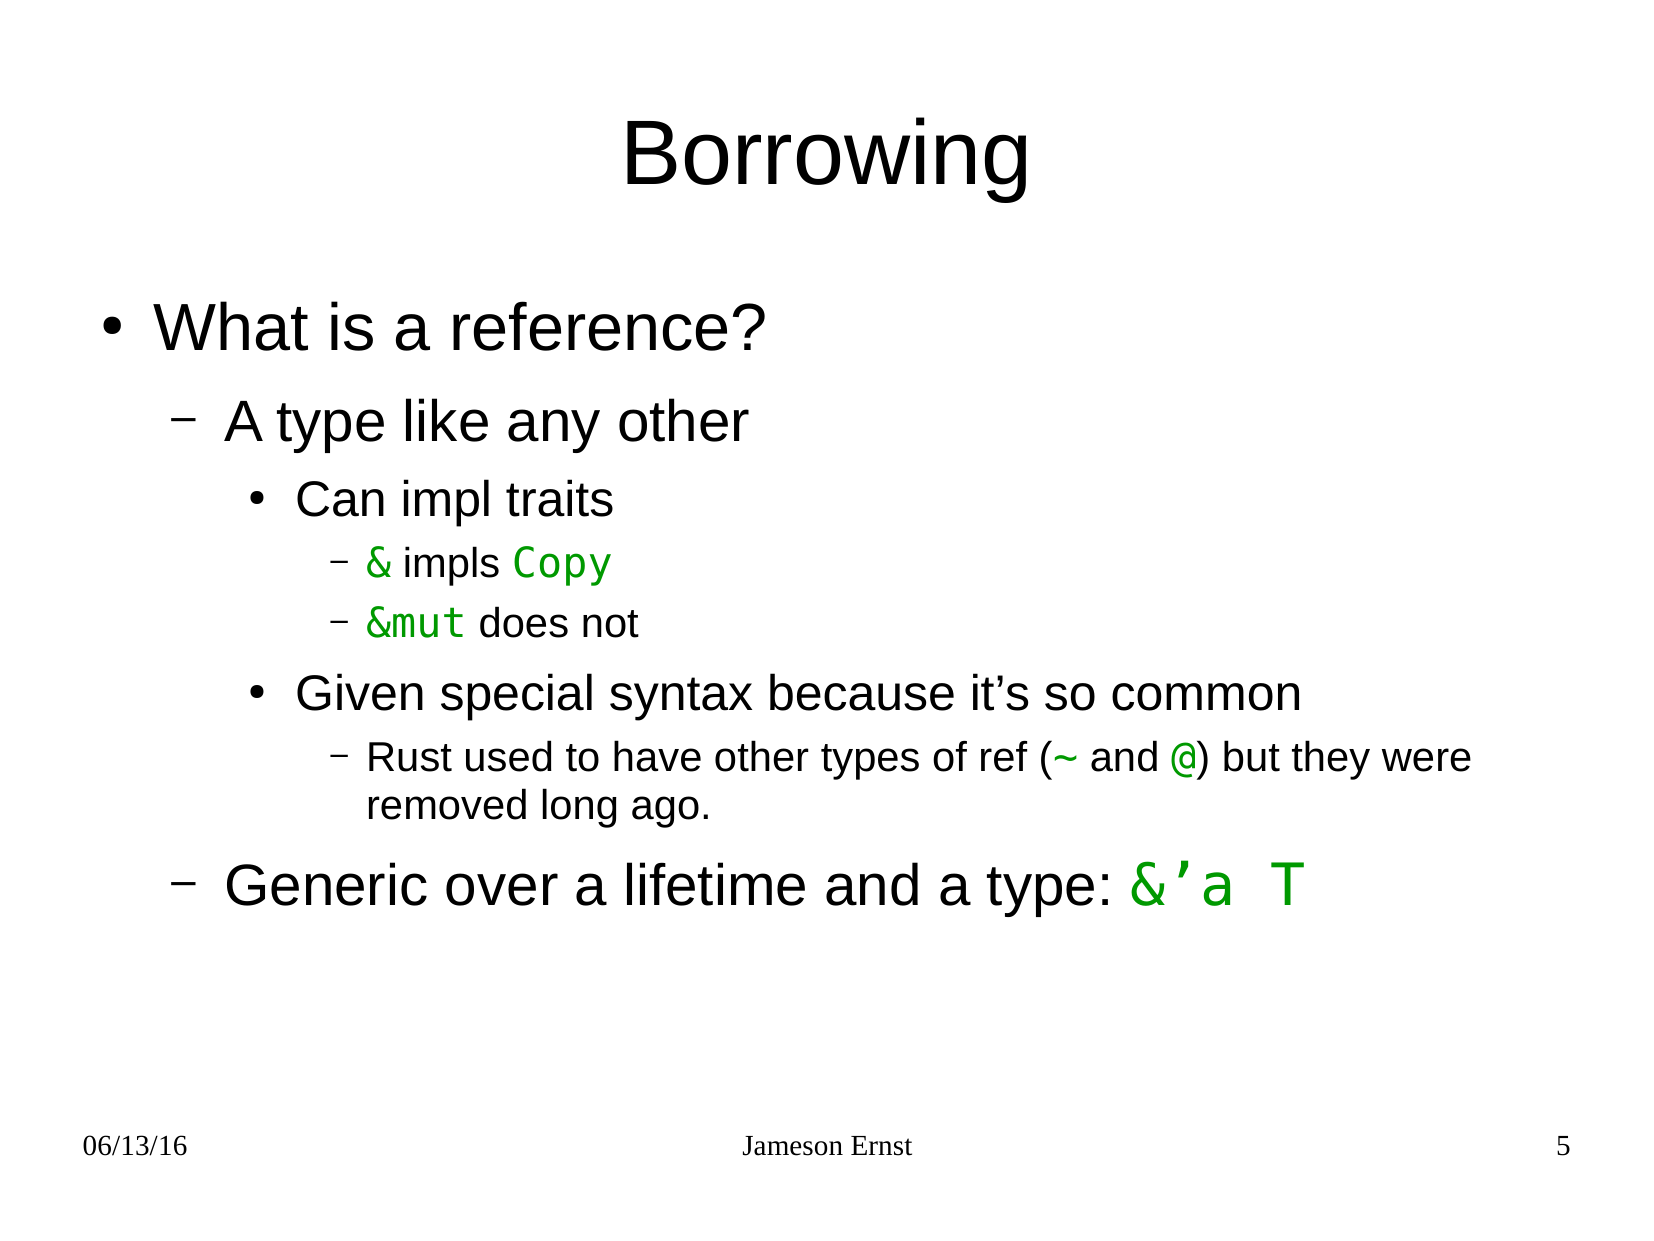

# Borrowing
What is a reference?
A type like any other
Can impl traits
& impls Copy
&mut does not
Given special syntax because it’s so common
Rust used to have other types of ref (~ and @) but they were removed long ago.
Generic over a lifetime and a type: &’a T
06/13/16
Jameson Ernst
5